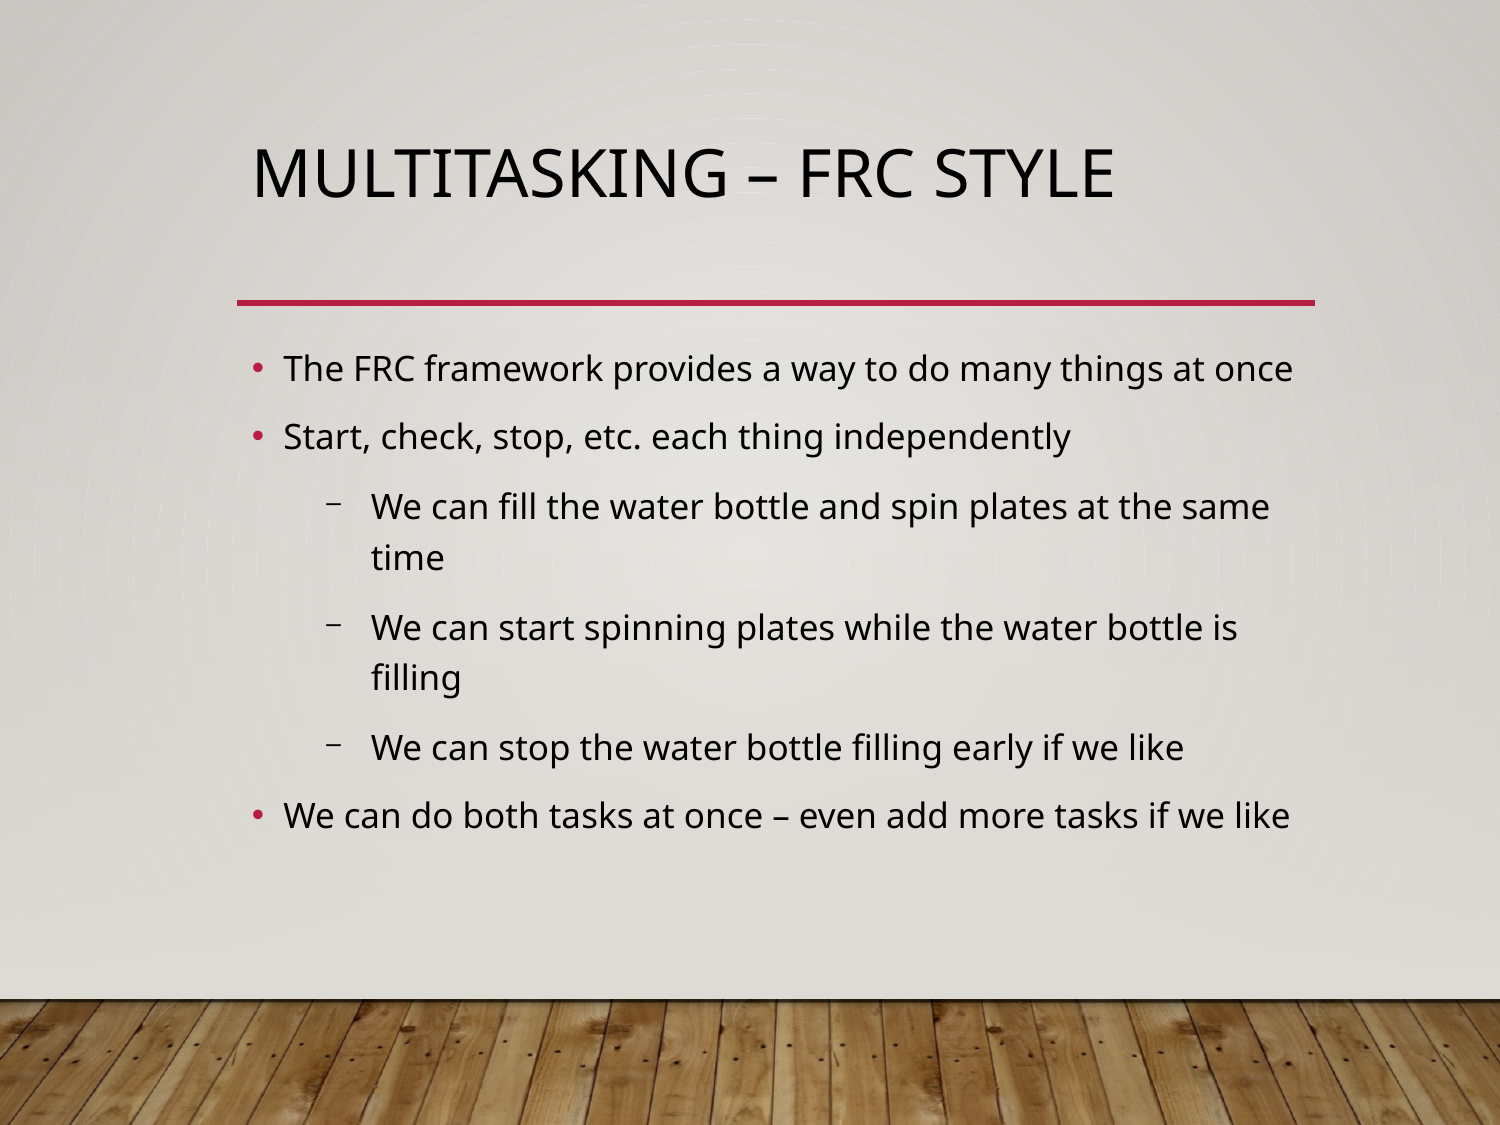

# Multitasking – FRC style
The FRC framework provides a way to do many things at once
Start, check, stop, etc. each thing independently
We can fill the water bottle and spin plates at the same time
We can start spinning plates while the water bottle is filling
We can stop the water bottle filling early if we like
We can do both tasks at once – even add more tasks if we like